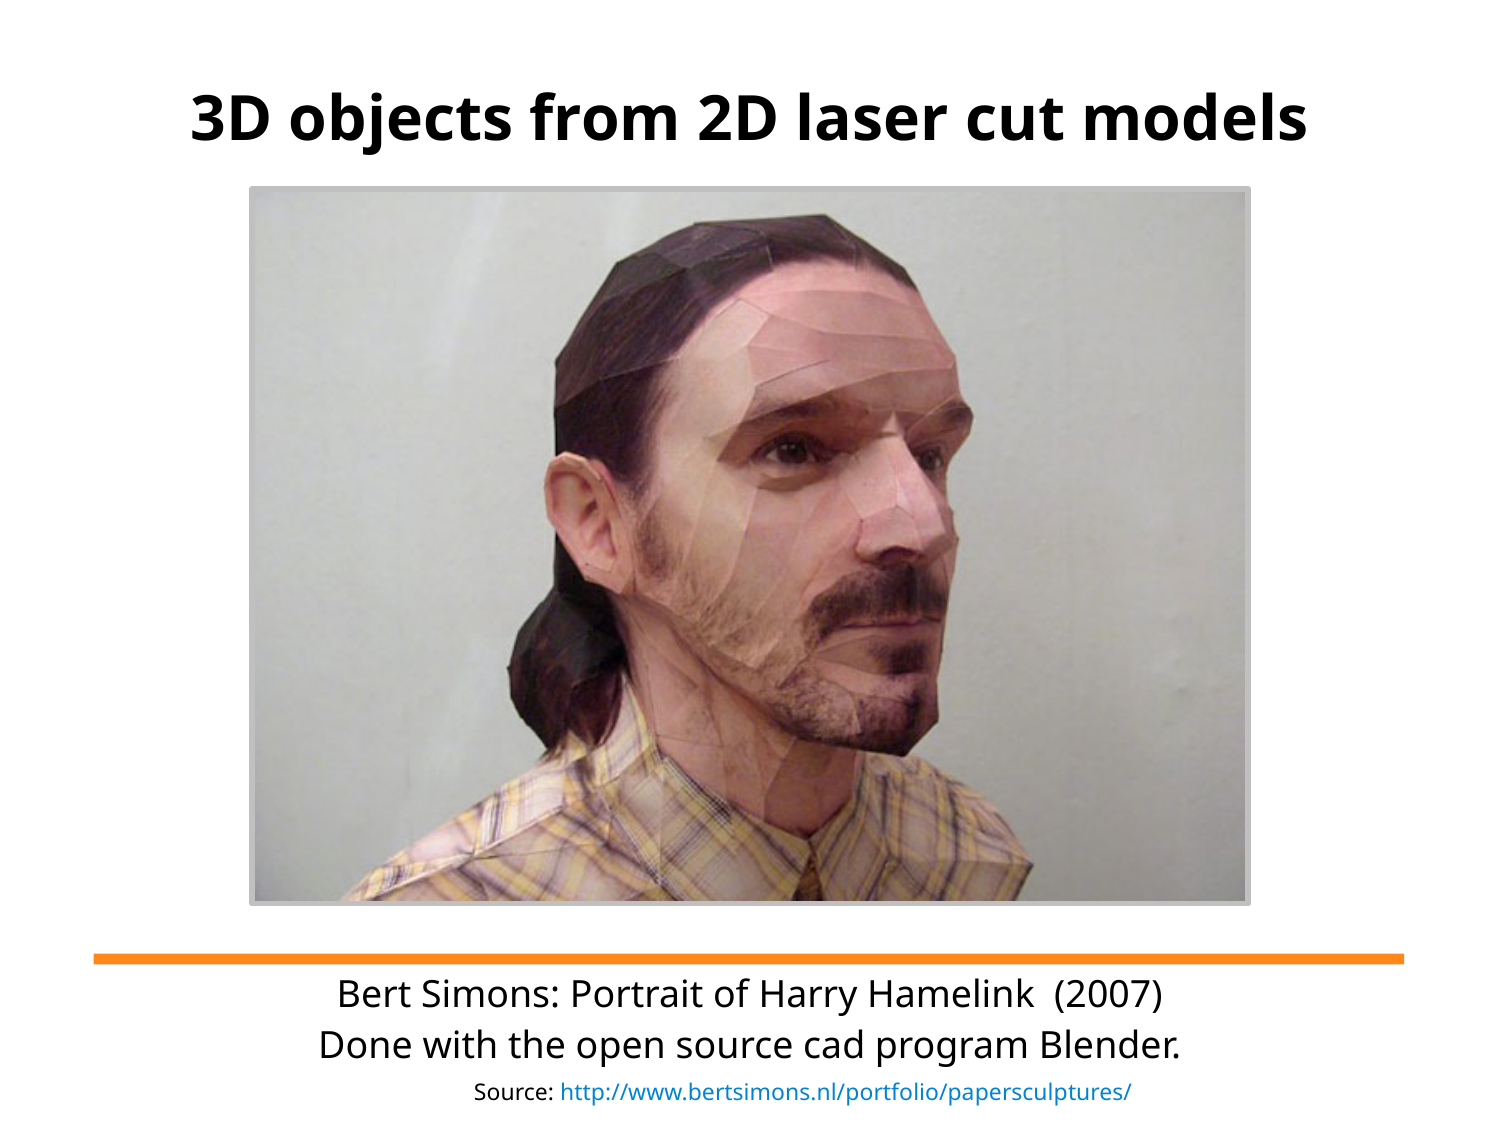

# 3D objects from 2D laser cut models
Bert Simons: Portrait of Harry Hamelink (2007)
Done with the open source cad program Blender.
Source: http://www.bertsimons.nl/portfolio/papersculptures/